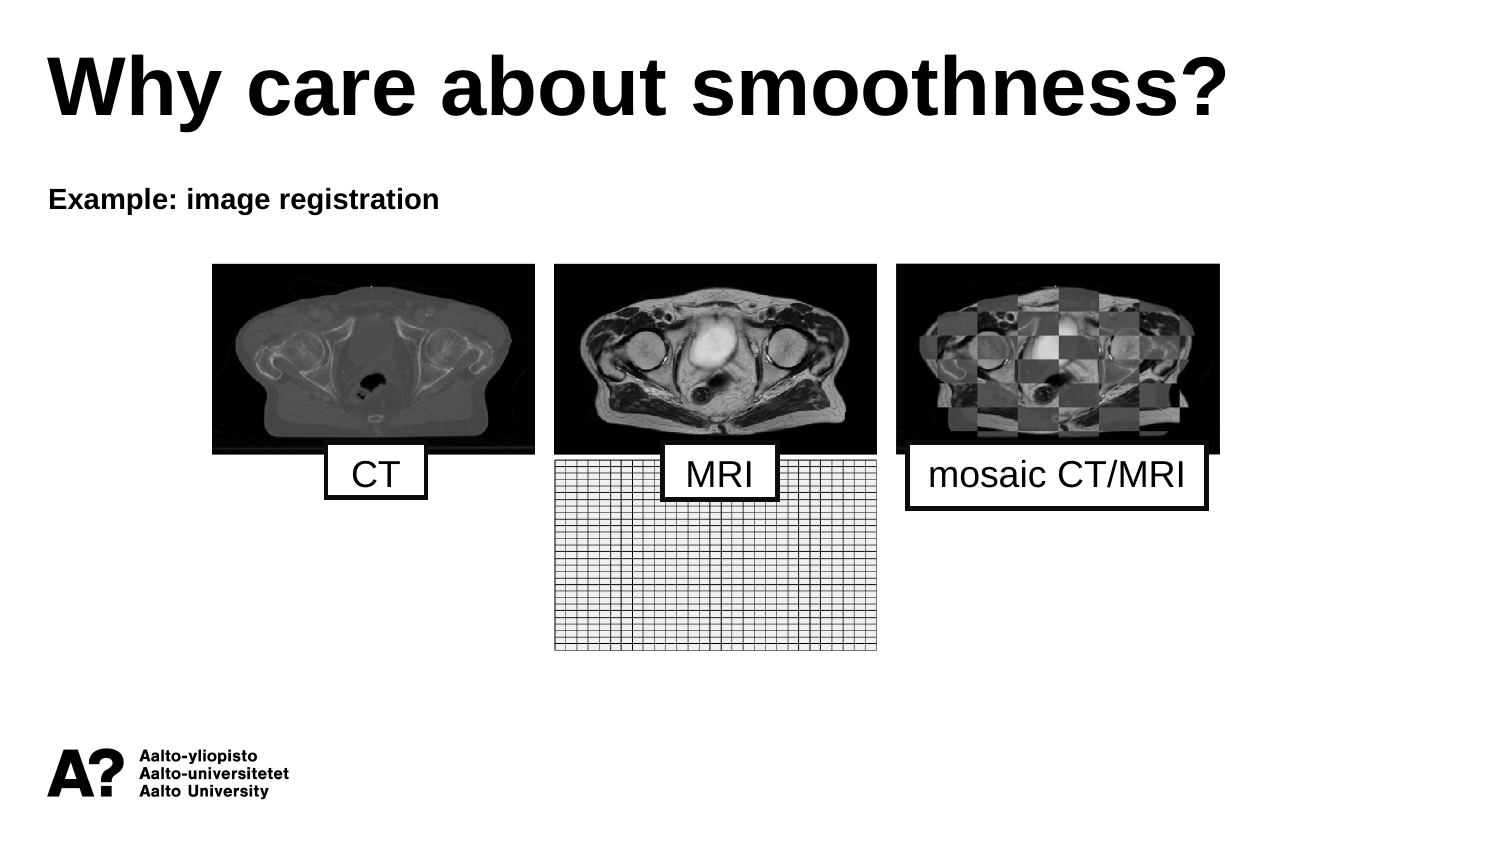

# Why care about smoothness?
Example: image registration
CT
MRI
mosaic CT/MRI